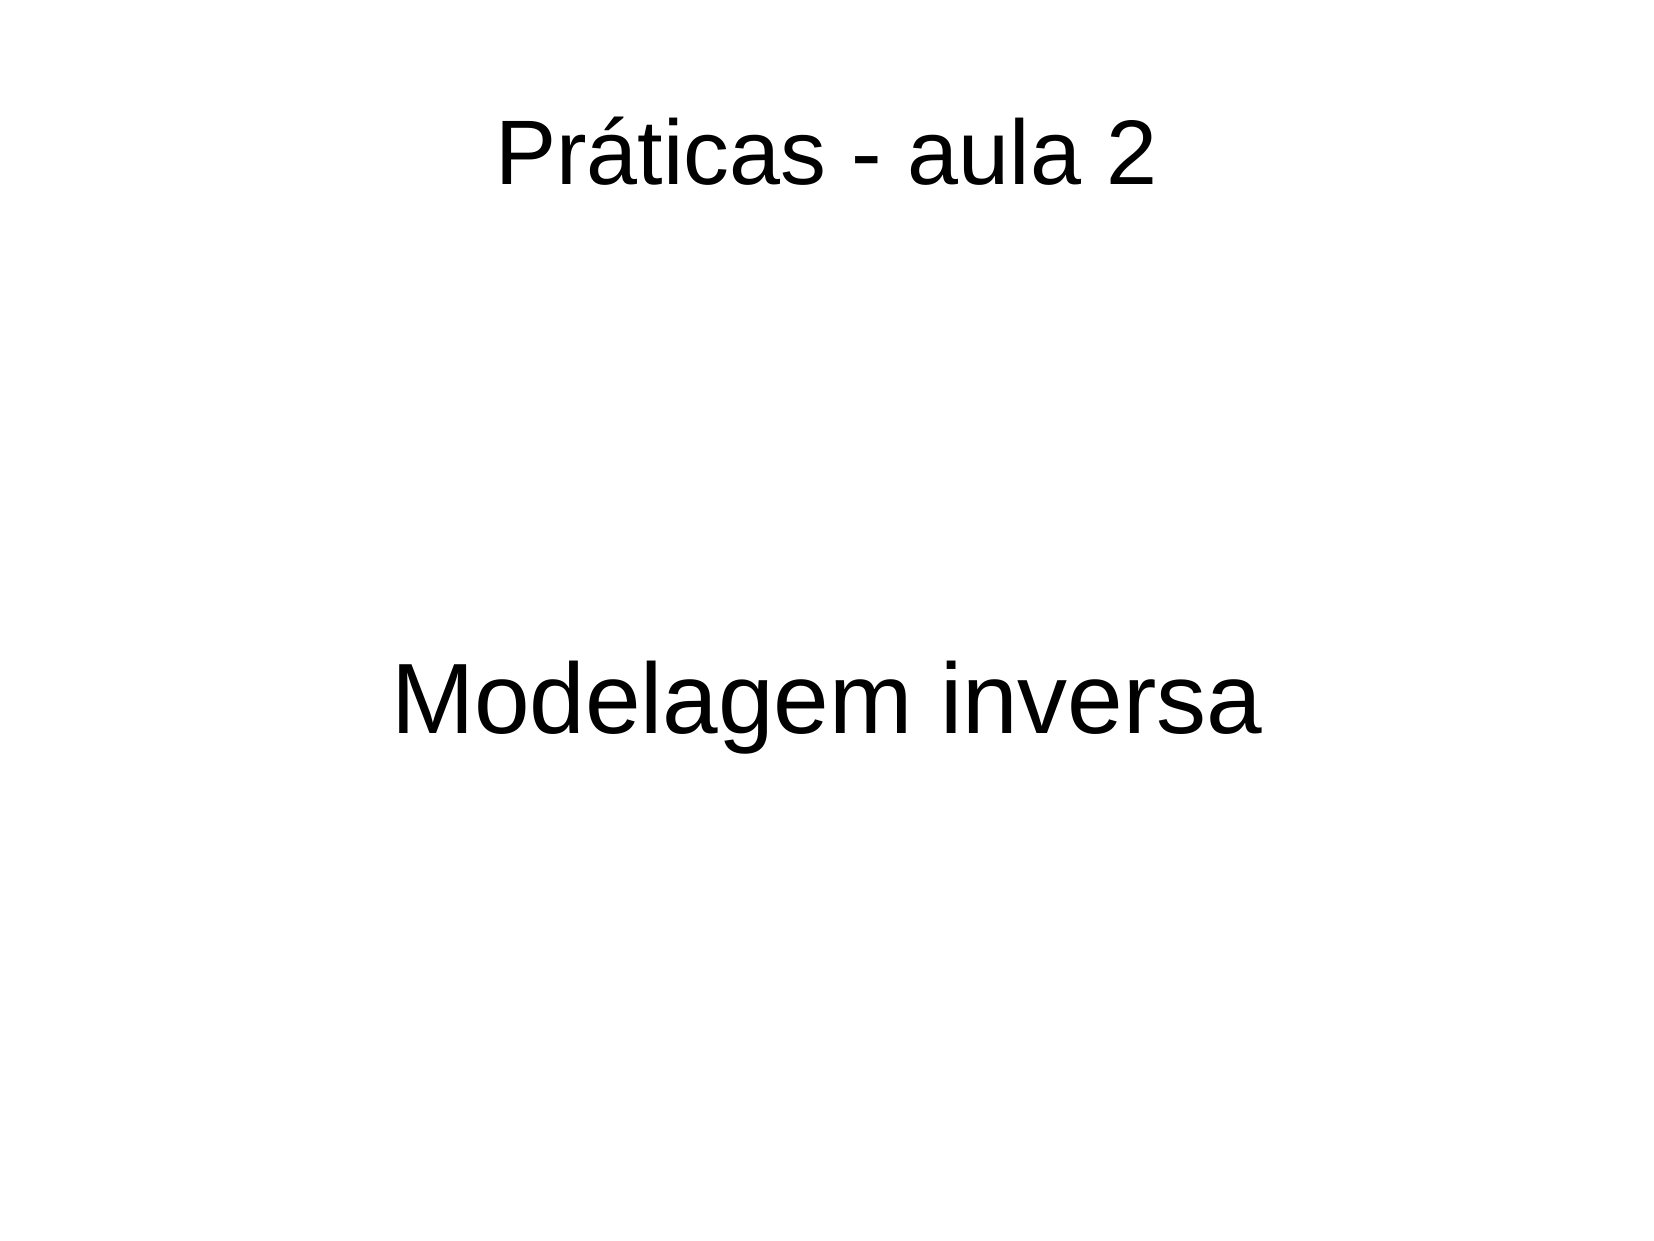

# Práticas - aula 2
Modelagem inversa